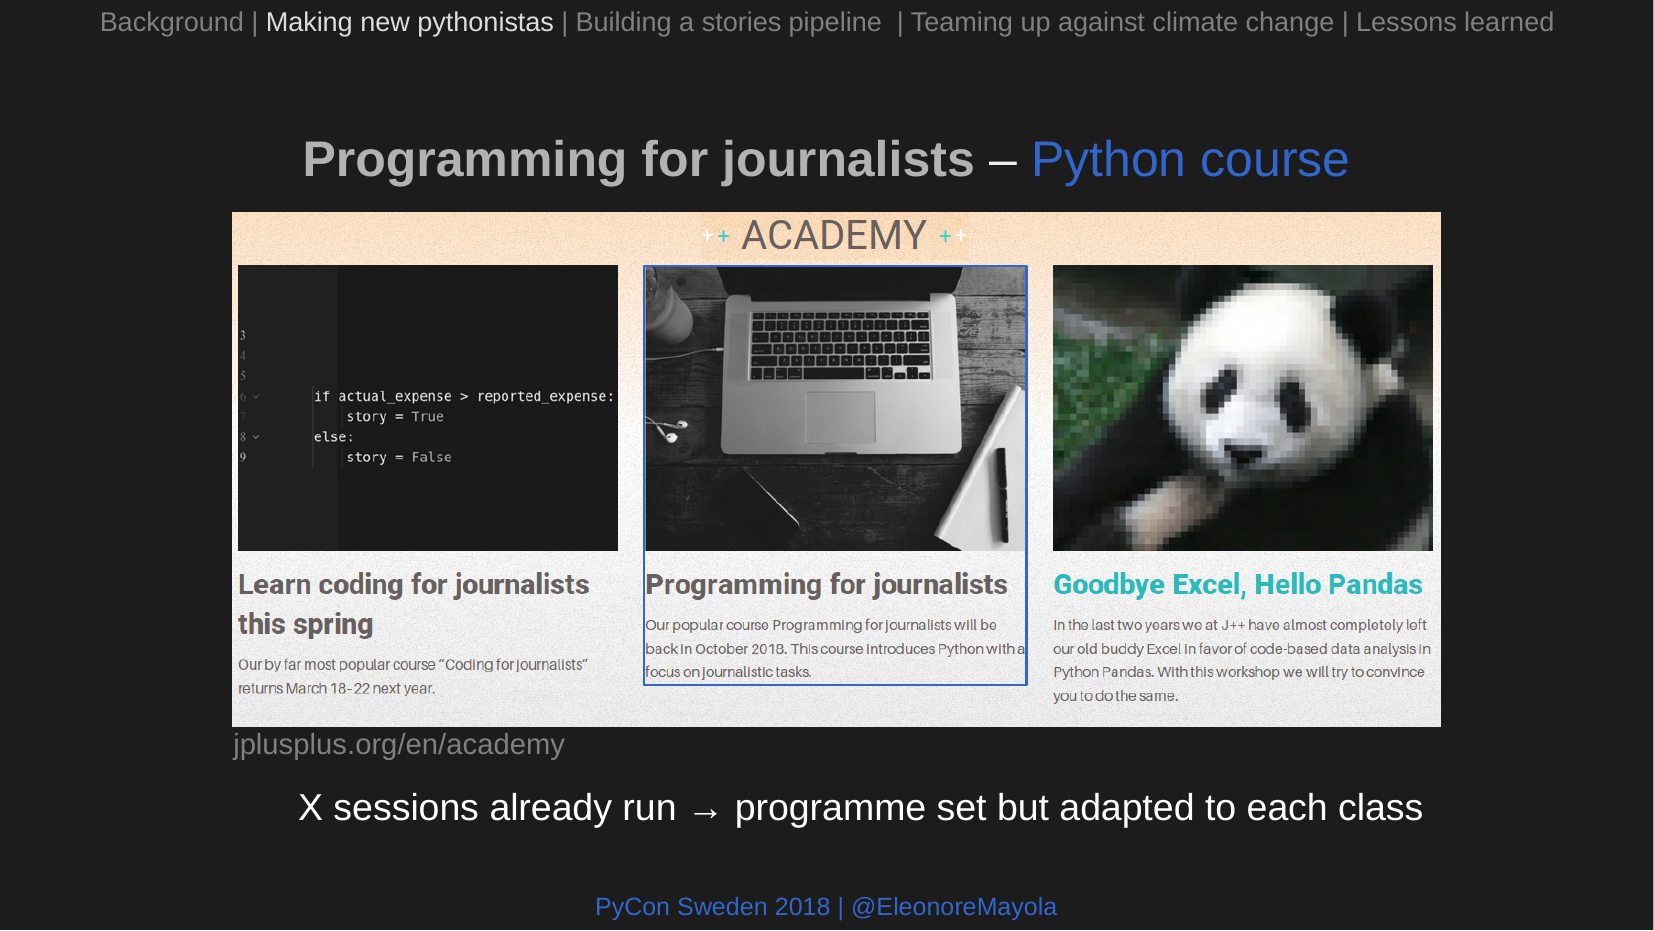

Background | Making new pythonistas | Building a stories pipeline | Teaming up against climate change | Lessons learned
Programming for journalists – Python course
jplusplus.org/en/academy
X sessions already run → programme set but adapted to each class
PyCon Sweden 2018 | @EleonoreMayola